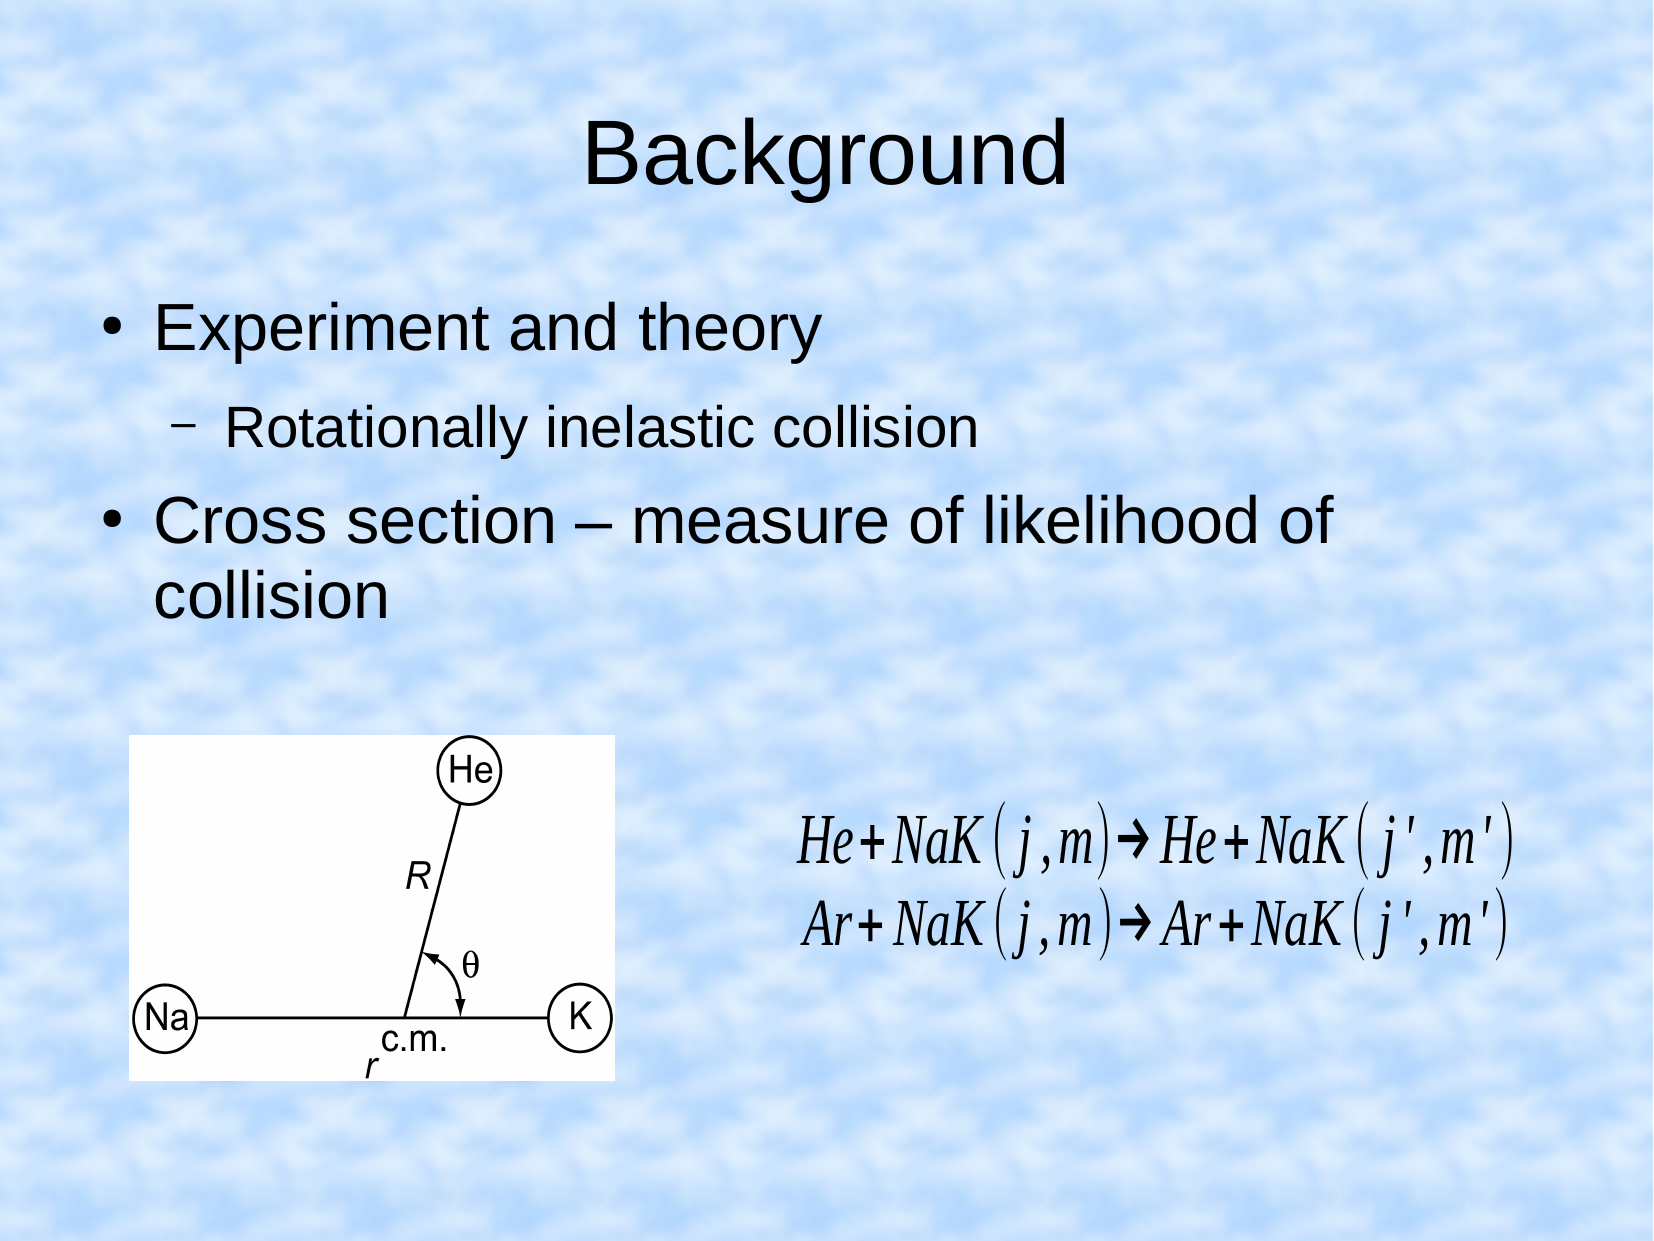

# Background
Experiment and theory
Rotationally inelastic collision
Cross section – measure of likelihood of collision